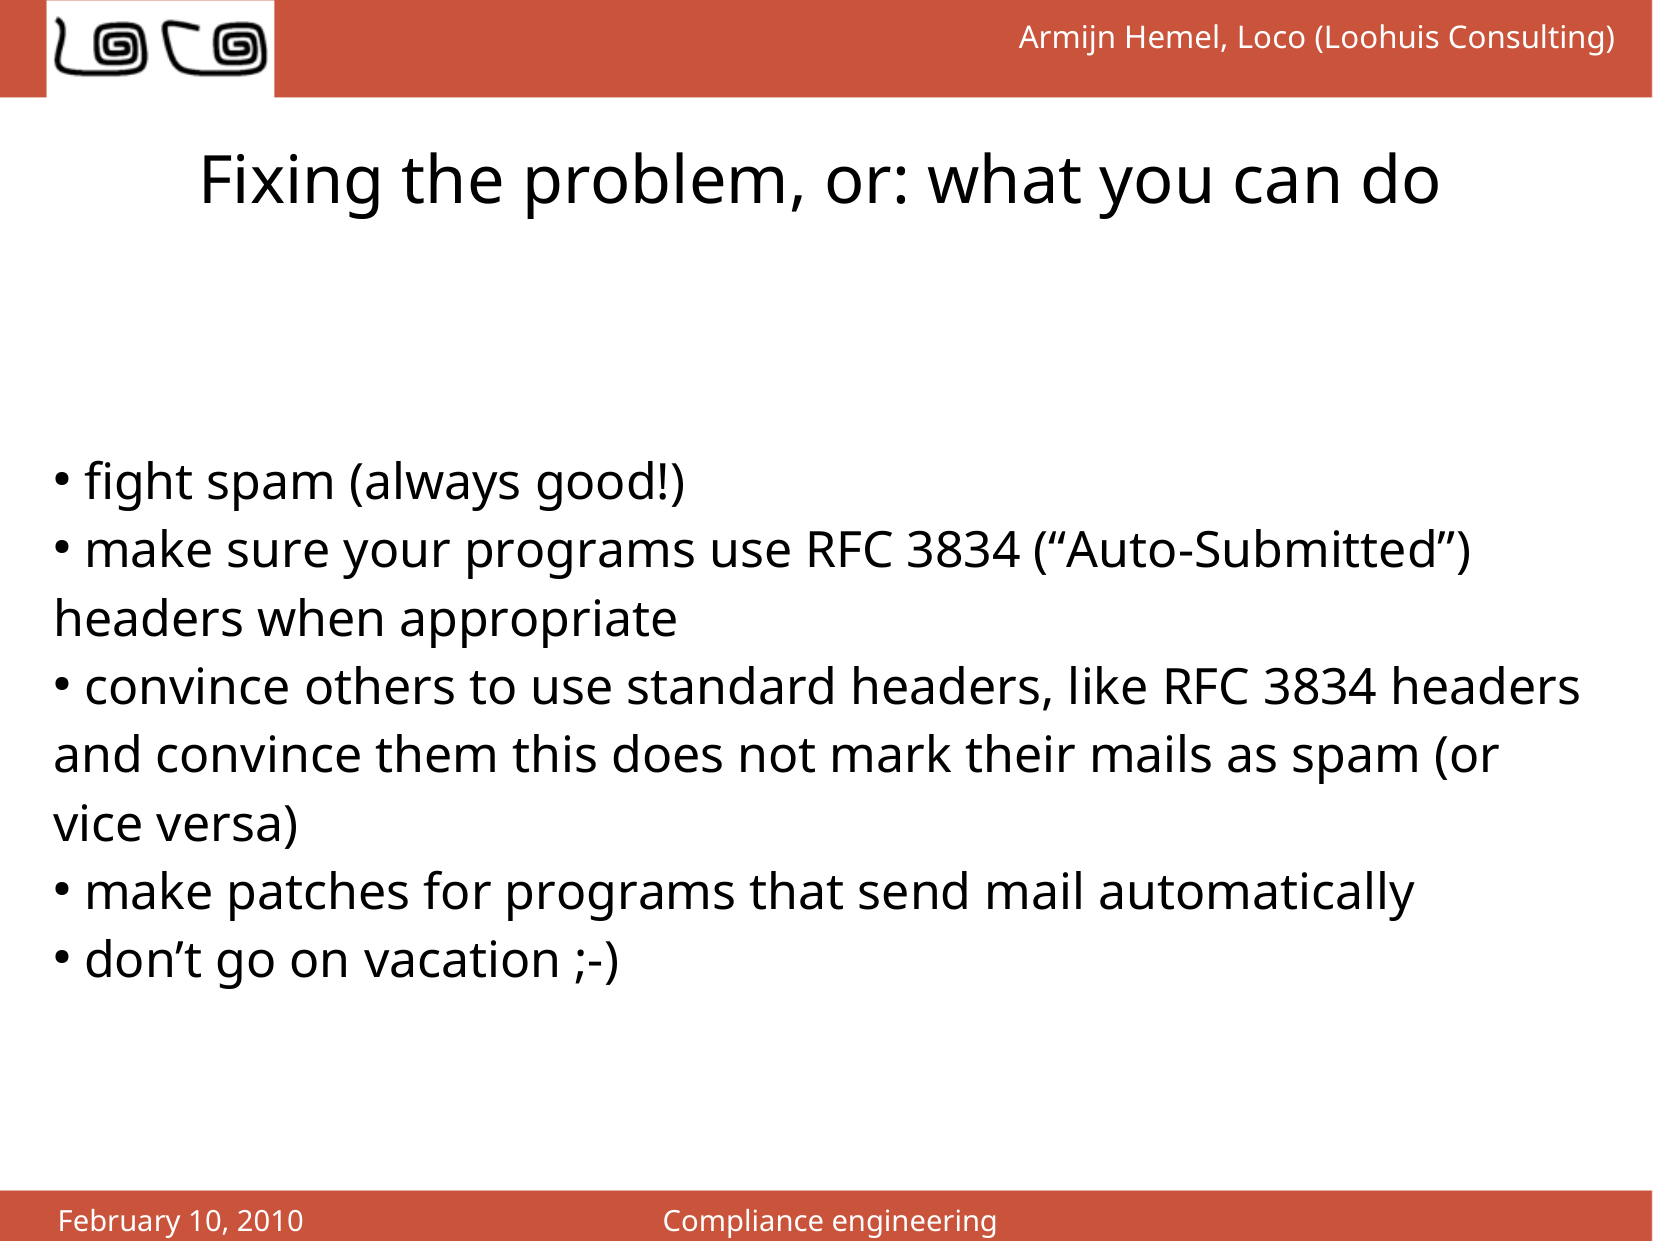

# Fixing the problem, or: what you can do
 fight spam (always good!)
 make sure your programs use RFC 3834 (“Auto-Submitted”) headers when appropriate
 convince others to use standard headers, like RFC 3834 headers and convince them this does not mark their mails as spam (or vice versa)
 make patches for programs that send mail automatically
 don’t go on vacation ;-)
Comet: practical solution or crutch?